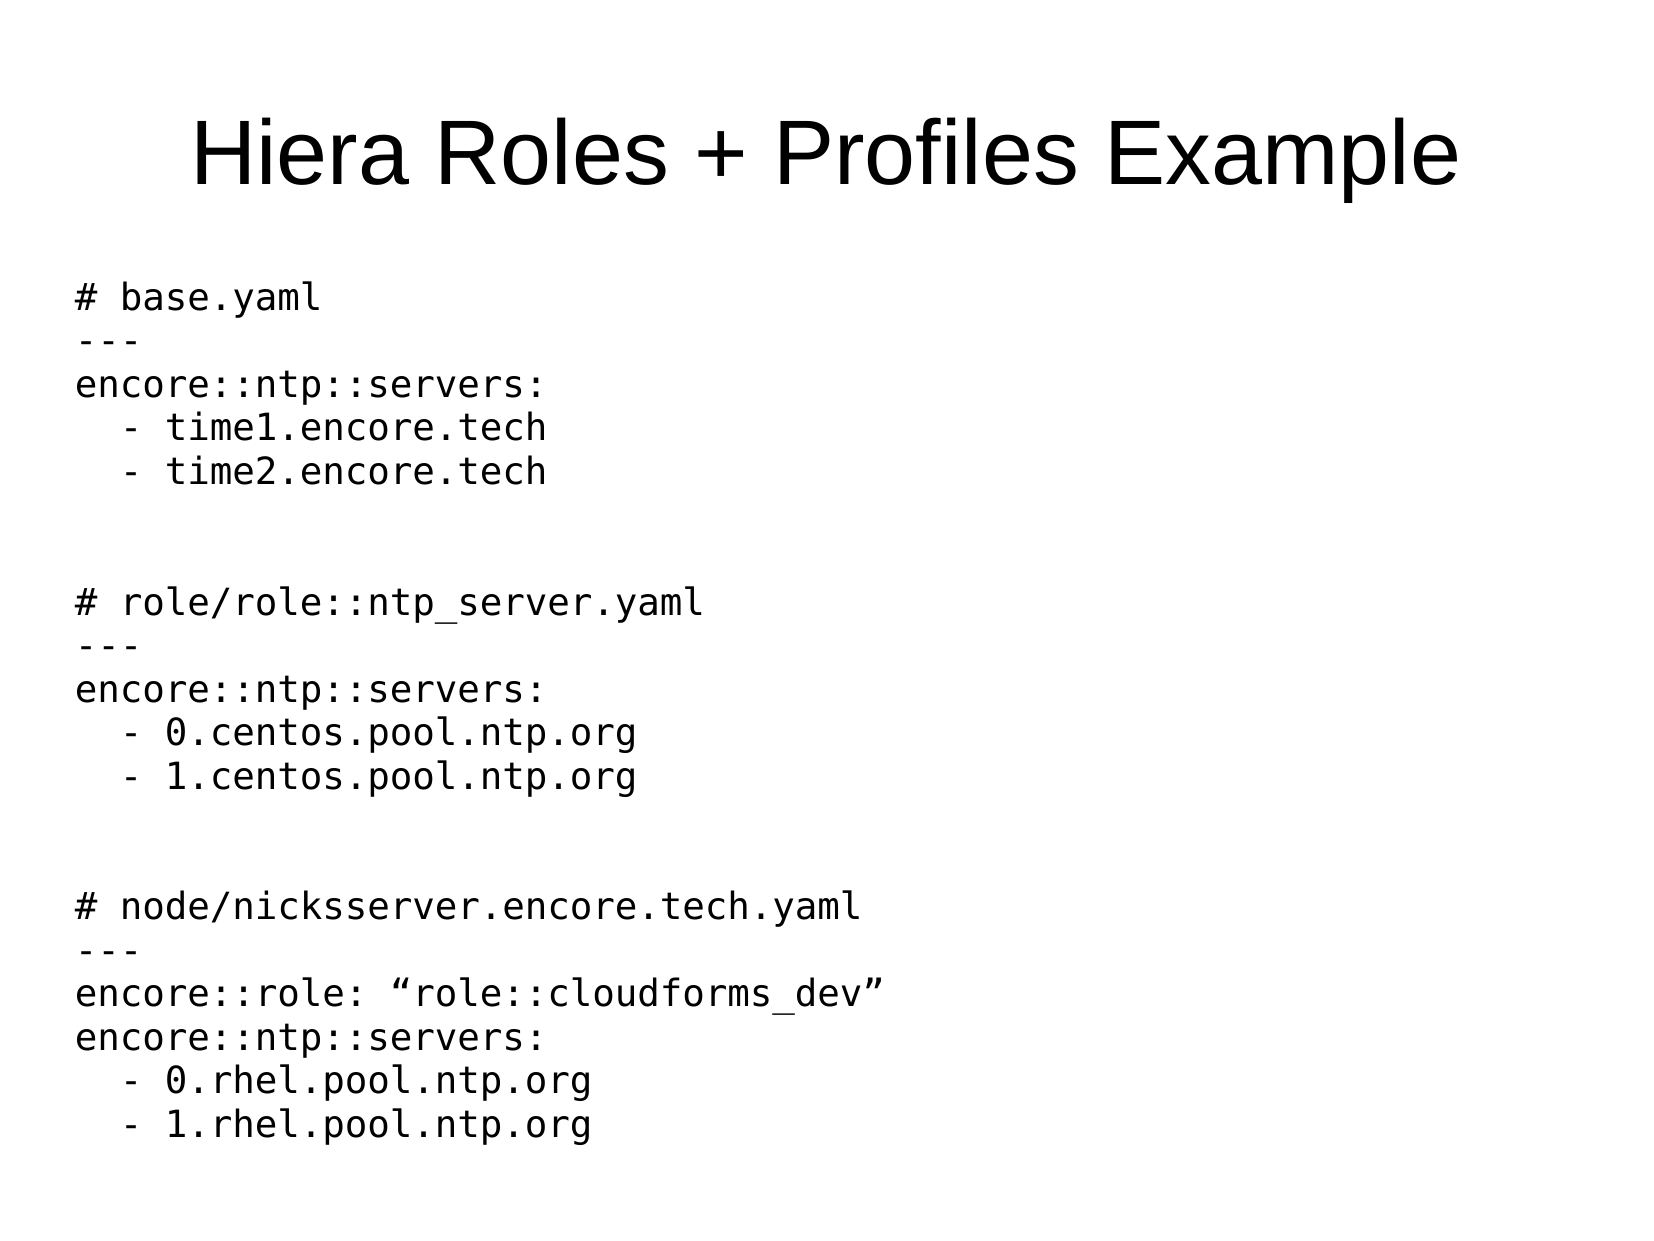

# Hiera Roles + Profiles Example
# base.yaml
---
encore::ntp::servers:
 - time1.encore.tech
 - time2.encore.tech
# role/role::ntp_server.yaml
---
encore::ntp::servers:
 - 0.centos.pool.ntp.org
 - 1.centos.pool.ntp.org
# node/nicksserver.encore.tech.yaml
---
encore::role: “role::cloudforms_dev”
encore::ntp::servers:
 - 0.rhel.pool.ntp.org
 - 1.rhel.pool.ntp.org